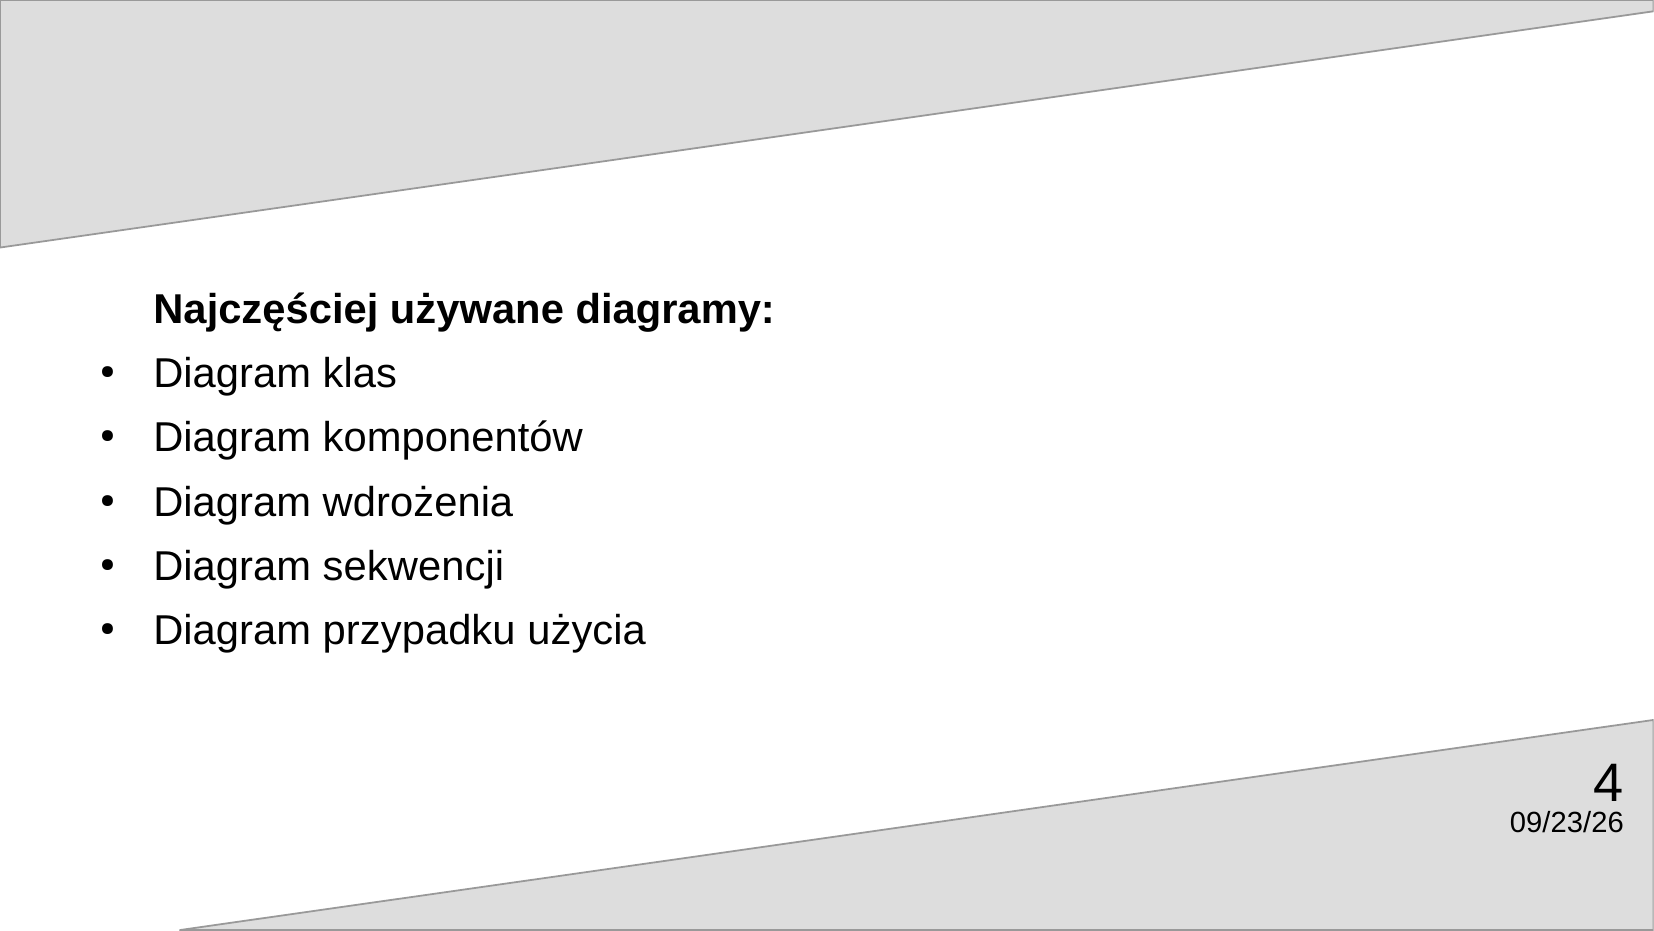

# Najczęściej używane diagramy:
Diagram klas
Diagram komponentów
Diagram wdrożenia
Diagram sekwencji
Diagram przypadku użycia
4